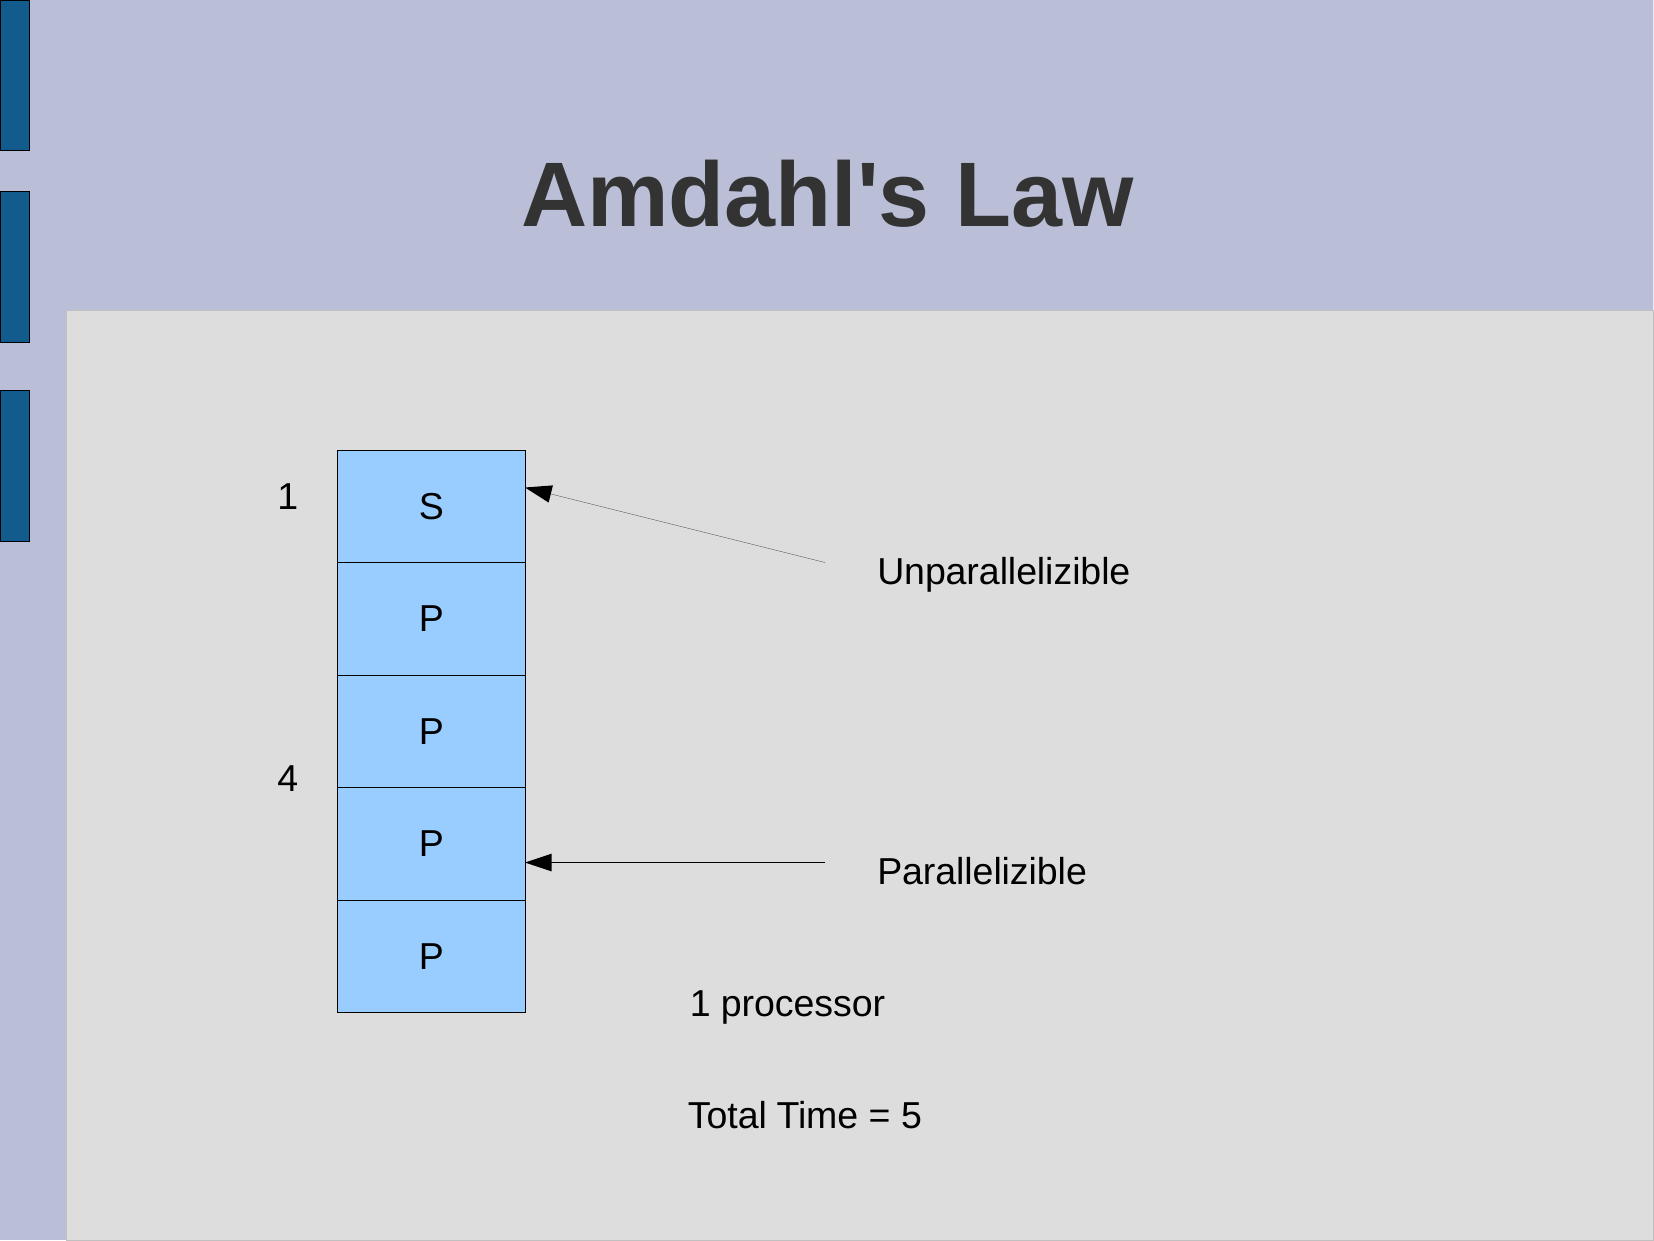

# Amdahl's Law
S
1
Unparallelizible
P
P
4
P
Parallelizible
P
1 processor
Total Time = 5